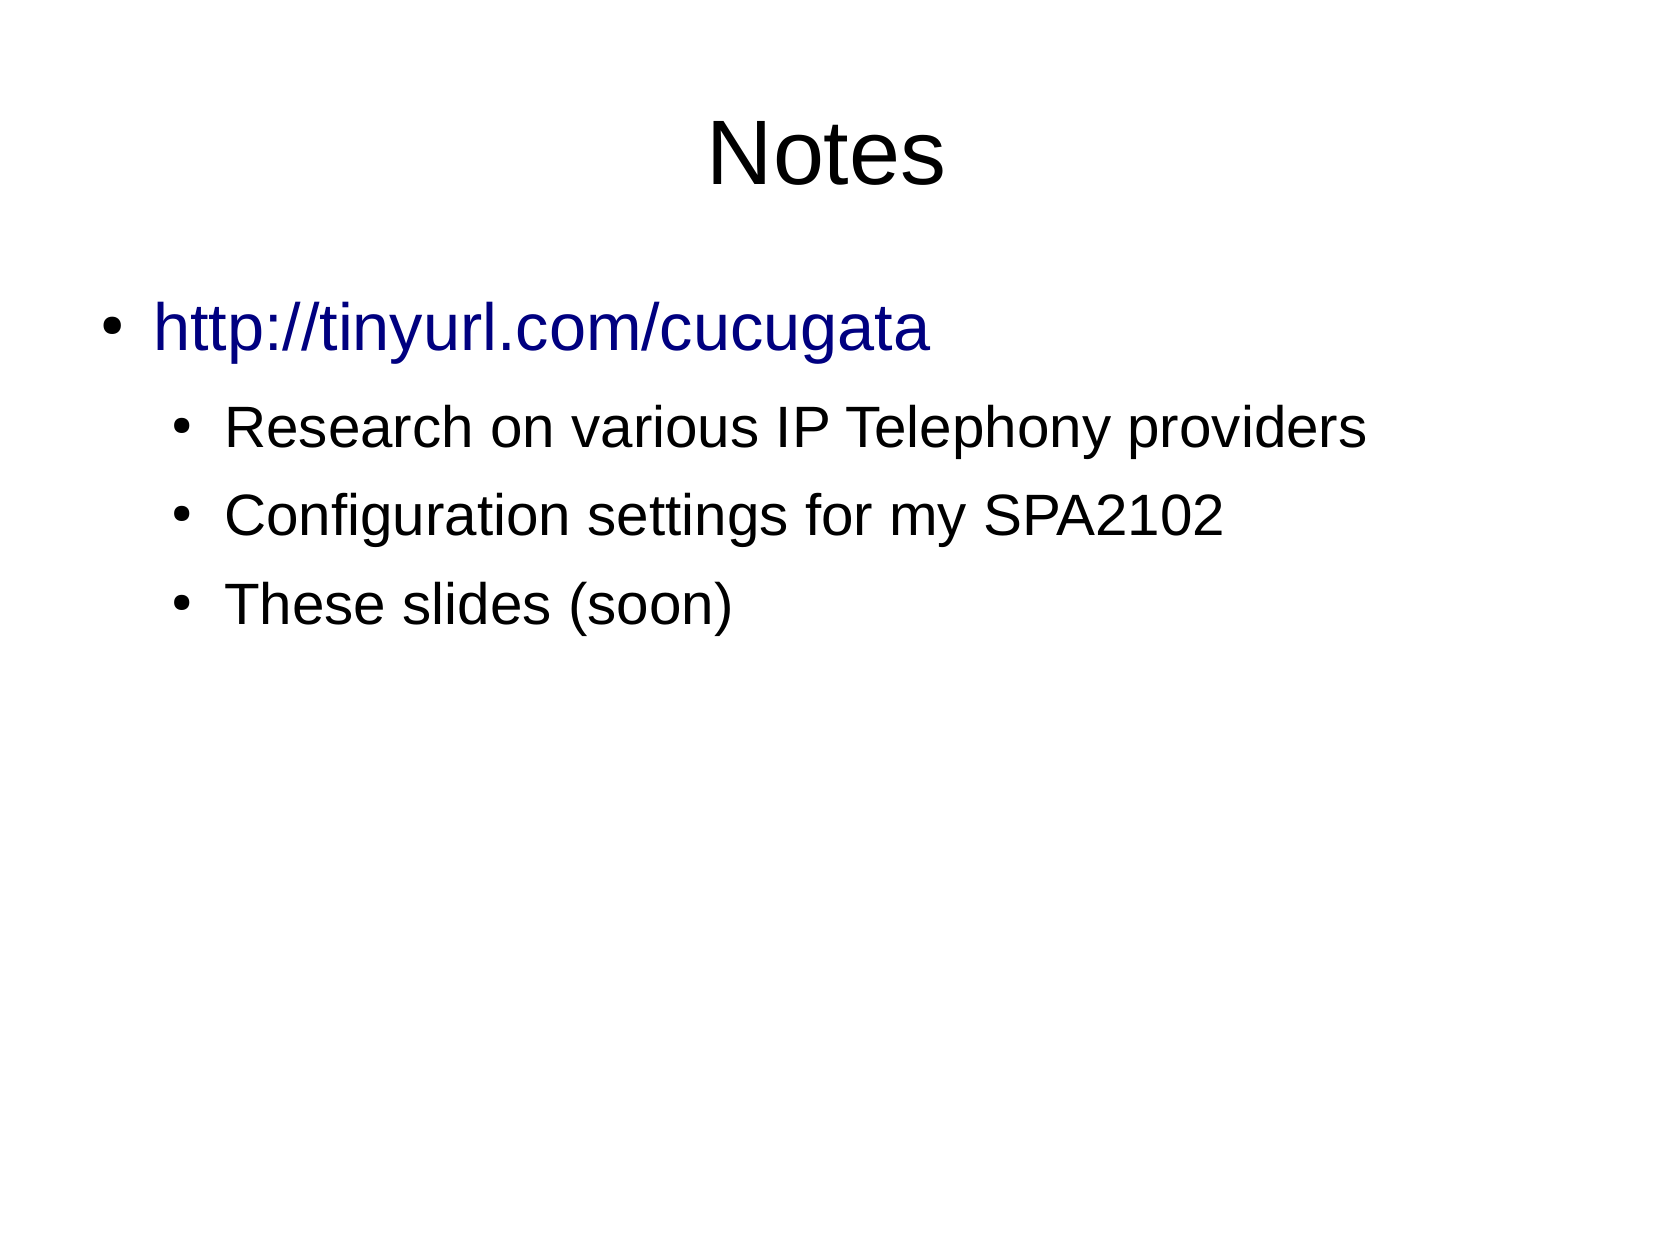

# Notes
http://tinyurl.com/cucugata
Research on various IP Telephony providers
Configuration settings for my SPA2102
These slides (soon)